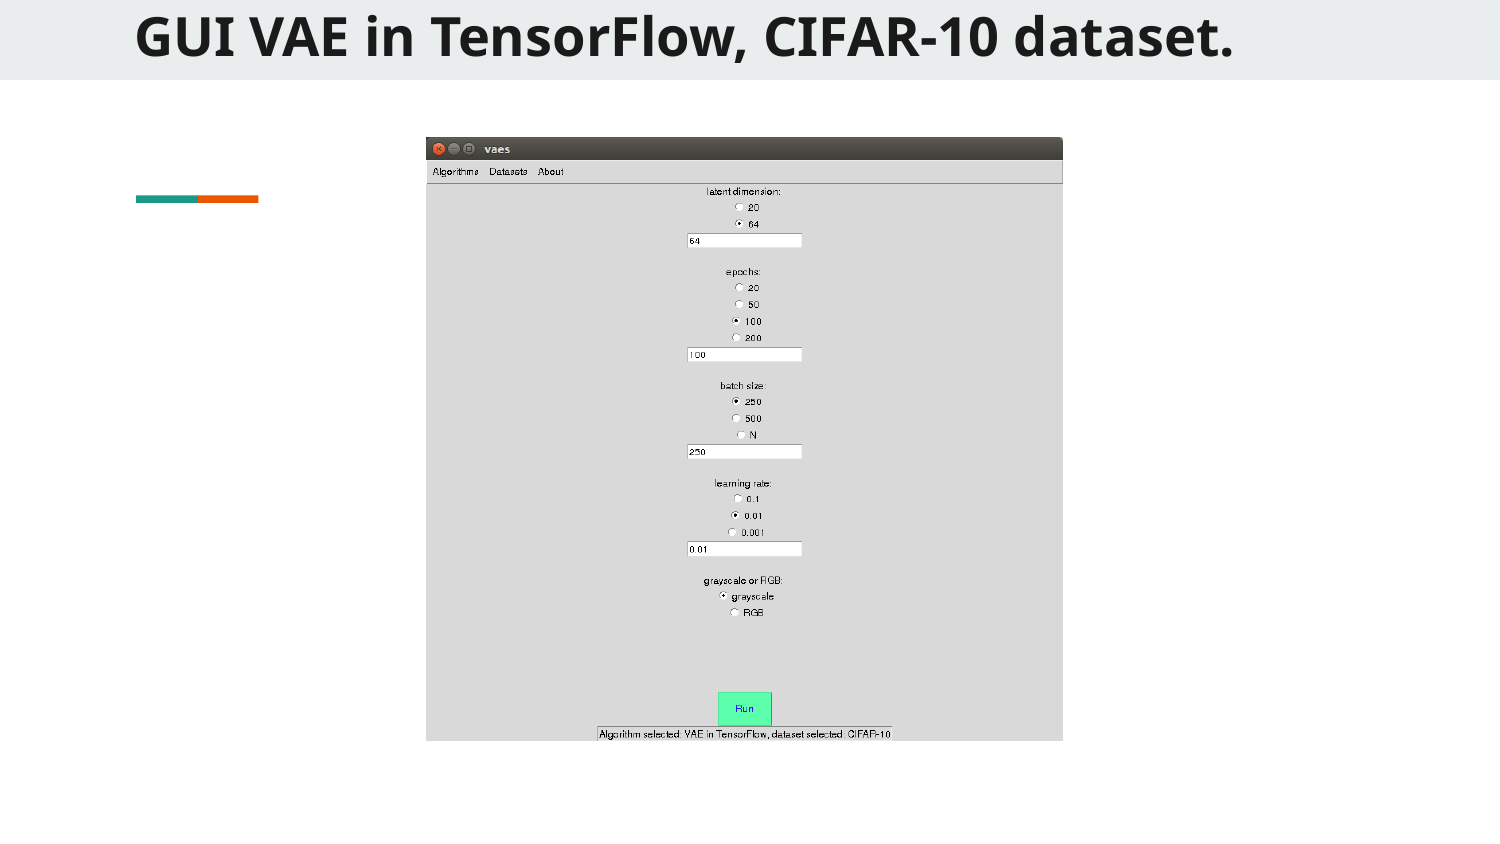

# GUI VAE in TensorFlow, CIFAR-10 dataset.